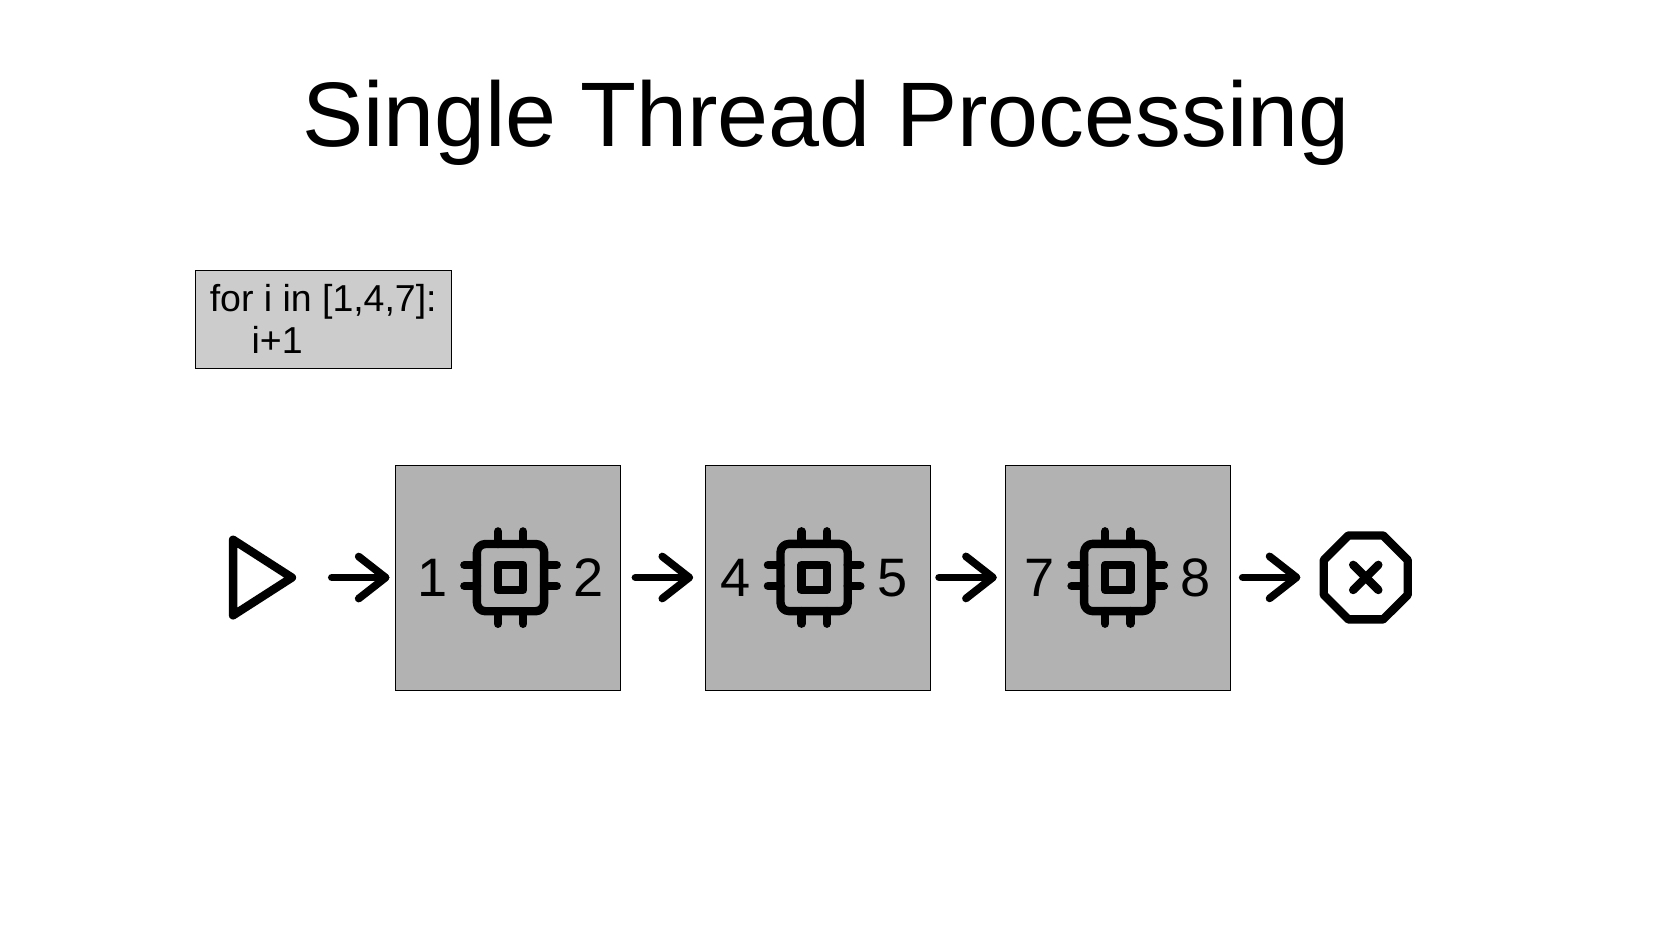

# Single Thread Processing
for i in [1,4,7]:
 i+1
for i in [1,4,7]:
 i+1
2
1
5
4
8
7